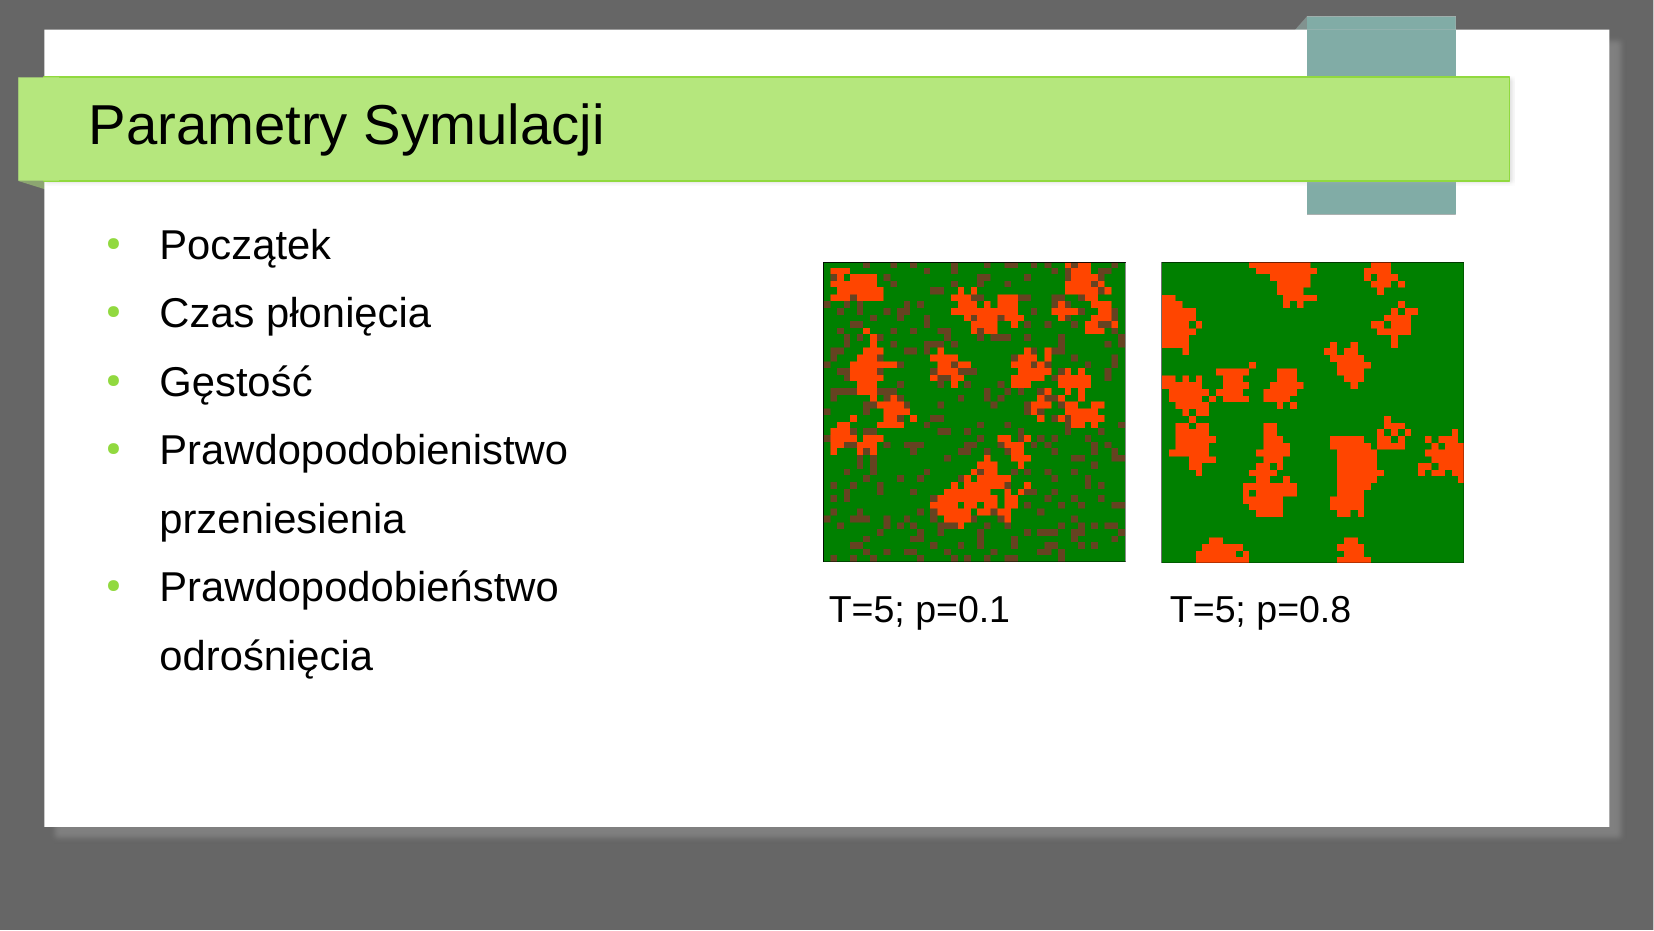

# Parametry Symulacji
Początek
Czas płonięcia
Gęstość
Prawdopodobienistwo
przeniesienia
Prawdopodobieństwo
odrośnięcia
T=5; p=0.1		 T=5; p=0.8